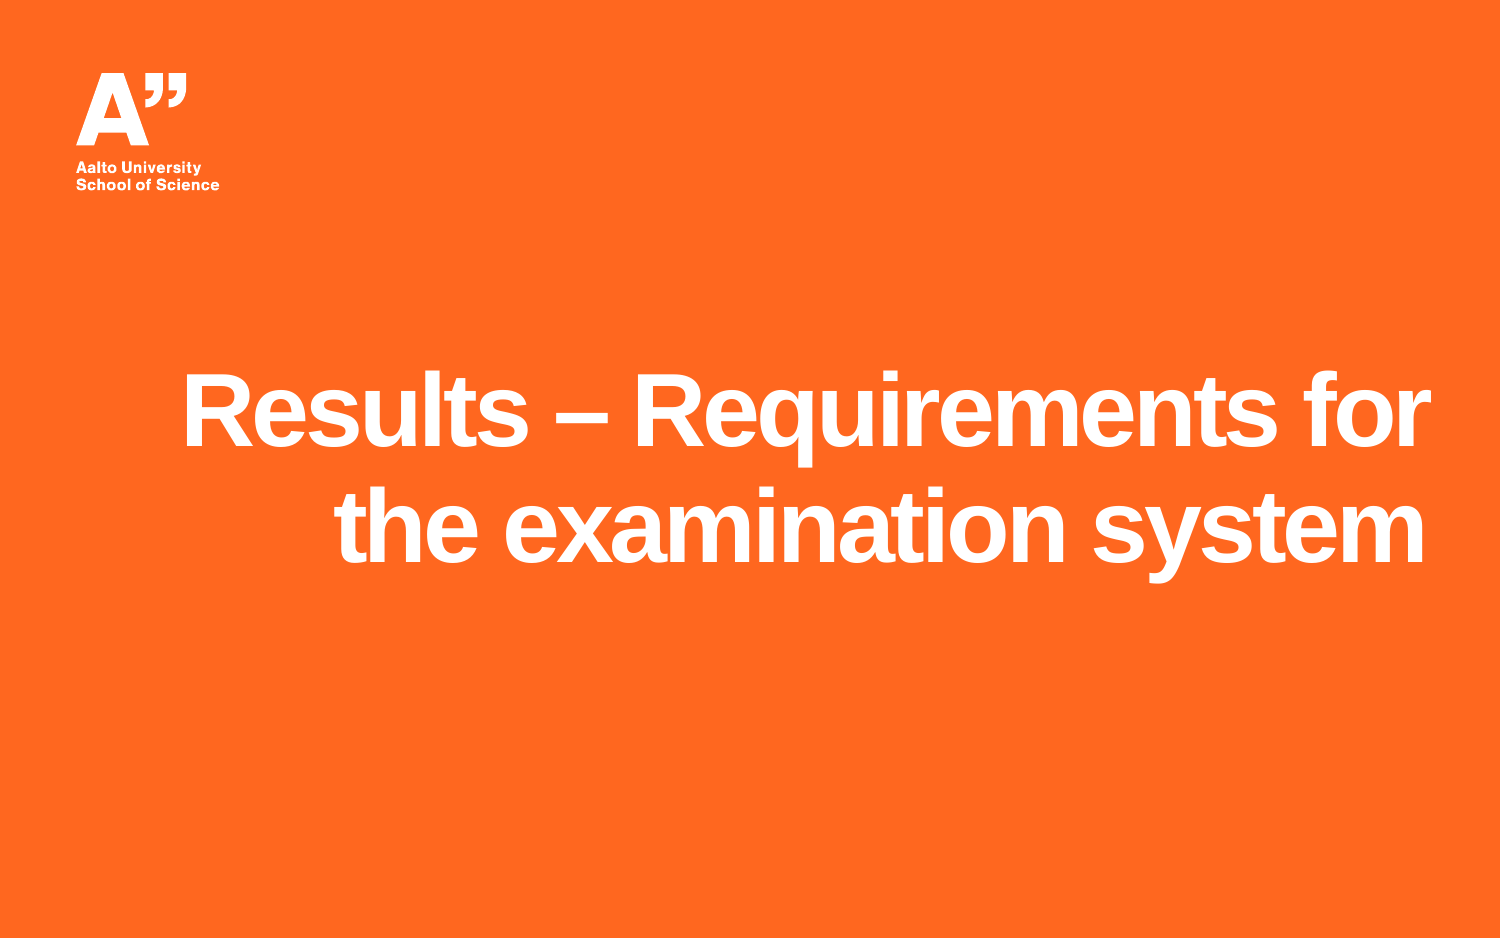

# Results – Requirements for the examination system